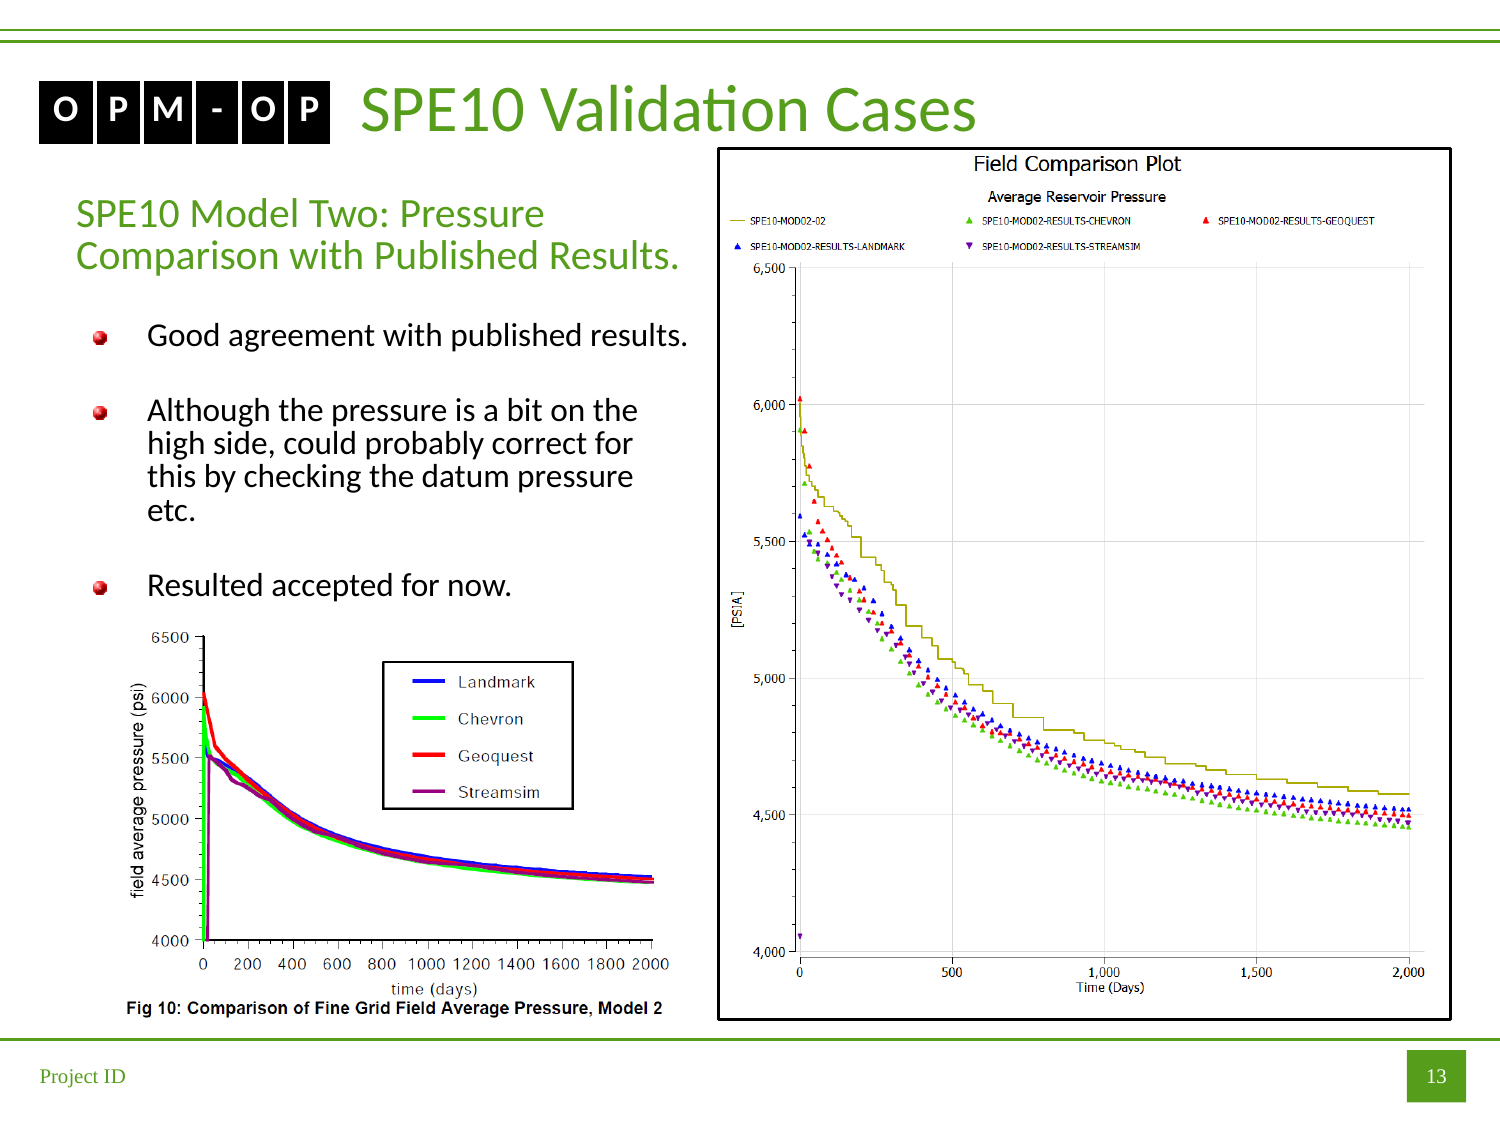

# SPE10 Validation Cases
SPE10 Model Two: Pressure Comparison with Published Results.
Good agreement with published results.
Although the pressure is a bit on the high side, could probably correct for this by checking the datum pressure etc.
Resulted accepted for now.
Project ID
13